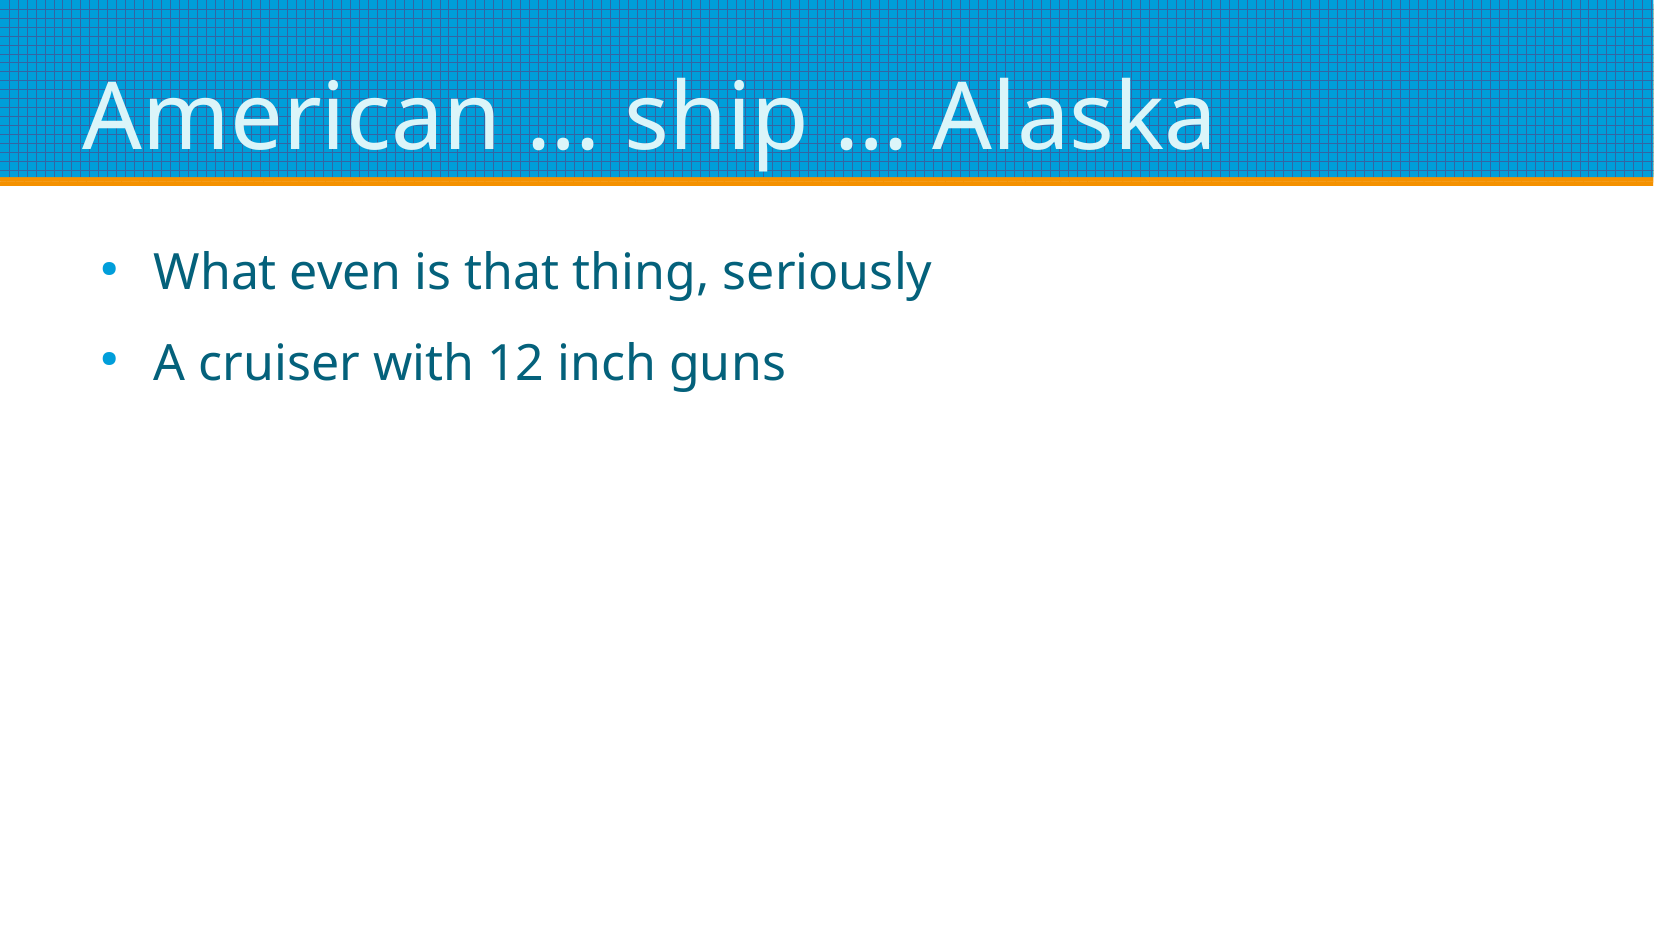

# American … ship … Alaska
What even is that thing, seriously
A cruiser with 12 inch guns